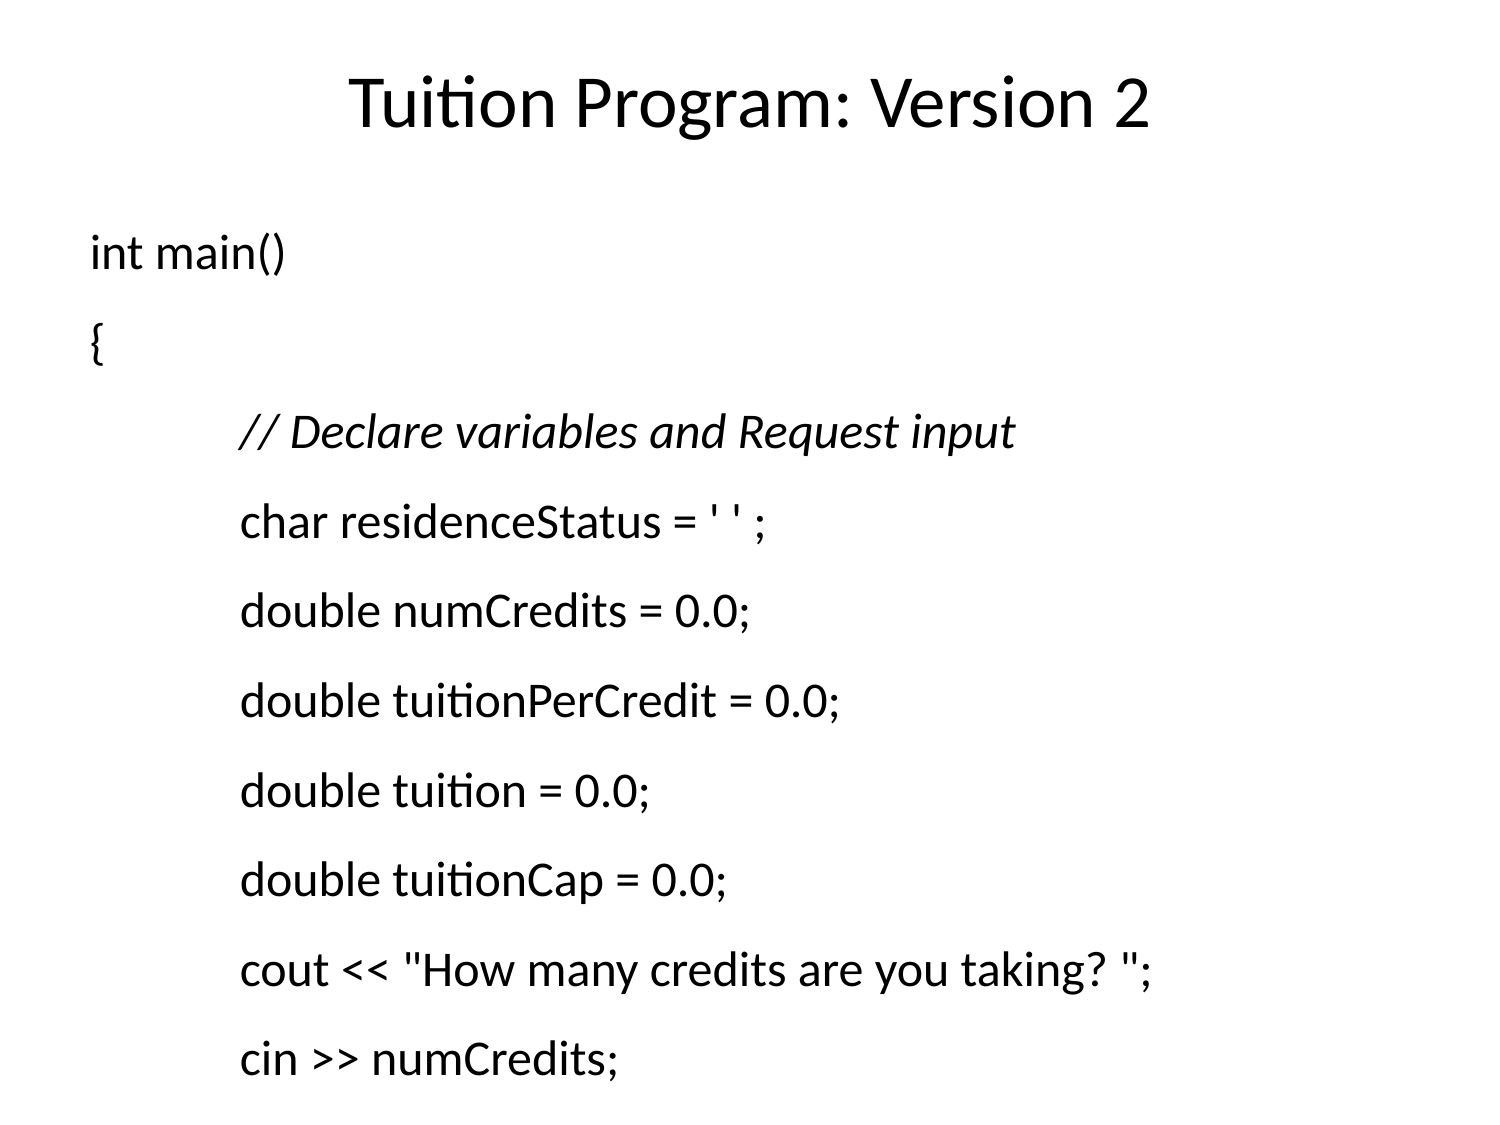

# Tuition Program: Version 2
int main()
{
 	// Declare variables and Request input
 	char residenceStatus = ' ' ;
 	double numCredits = 0.0;
 	double tuitionPerCredit = 0.0;
 	double tuition = 0.0;
 	double tuitionCap = 0.0;
 	cout << "How many credits are you taking? ";
 	cin >> numCredits;
 	cout << "Are you North Carolina resident? " << endl;
 	cout << "Enter r for resident or n for non-resident: ";
 	cin >> residenceStatus;
 	residenceStatus = tolower (residenceStatus);